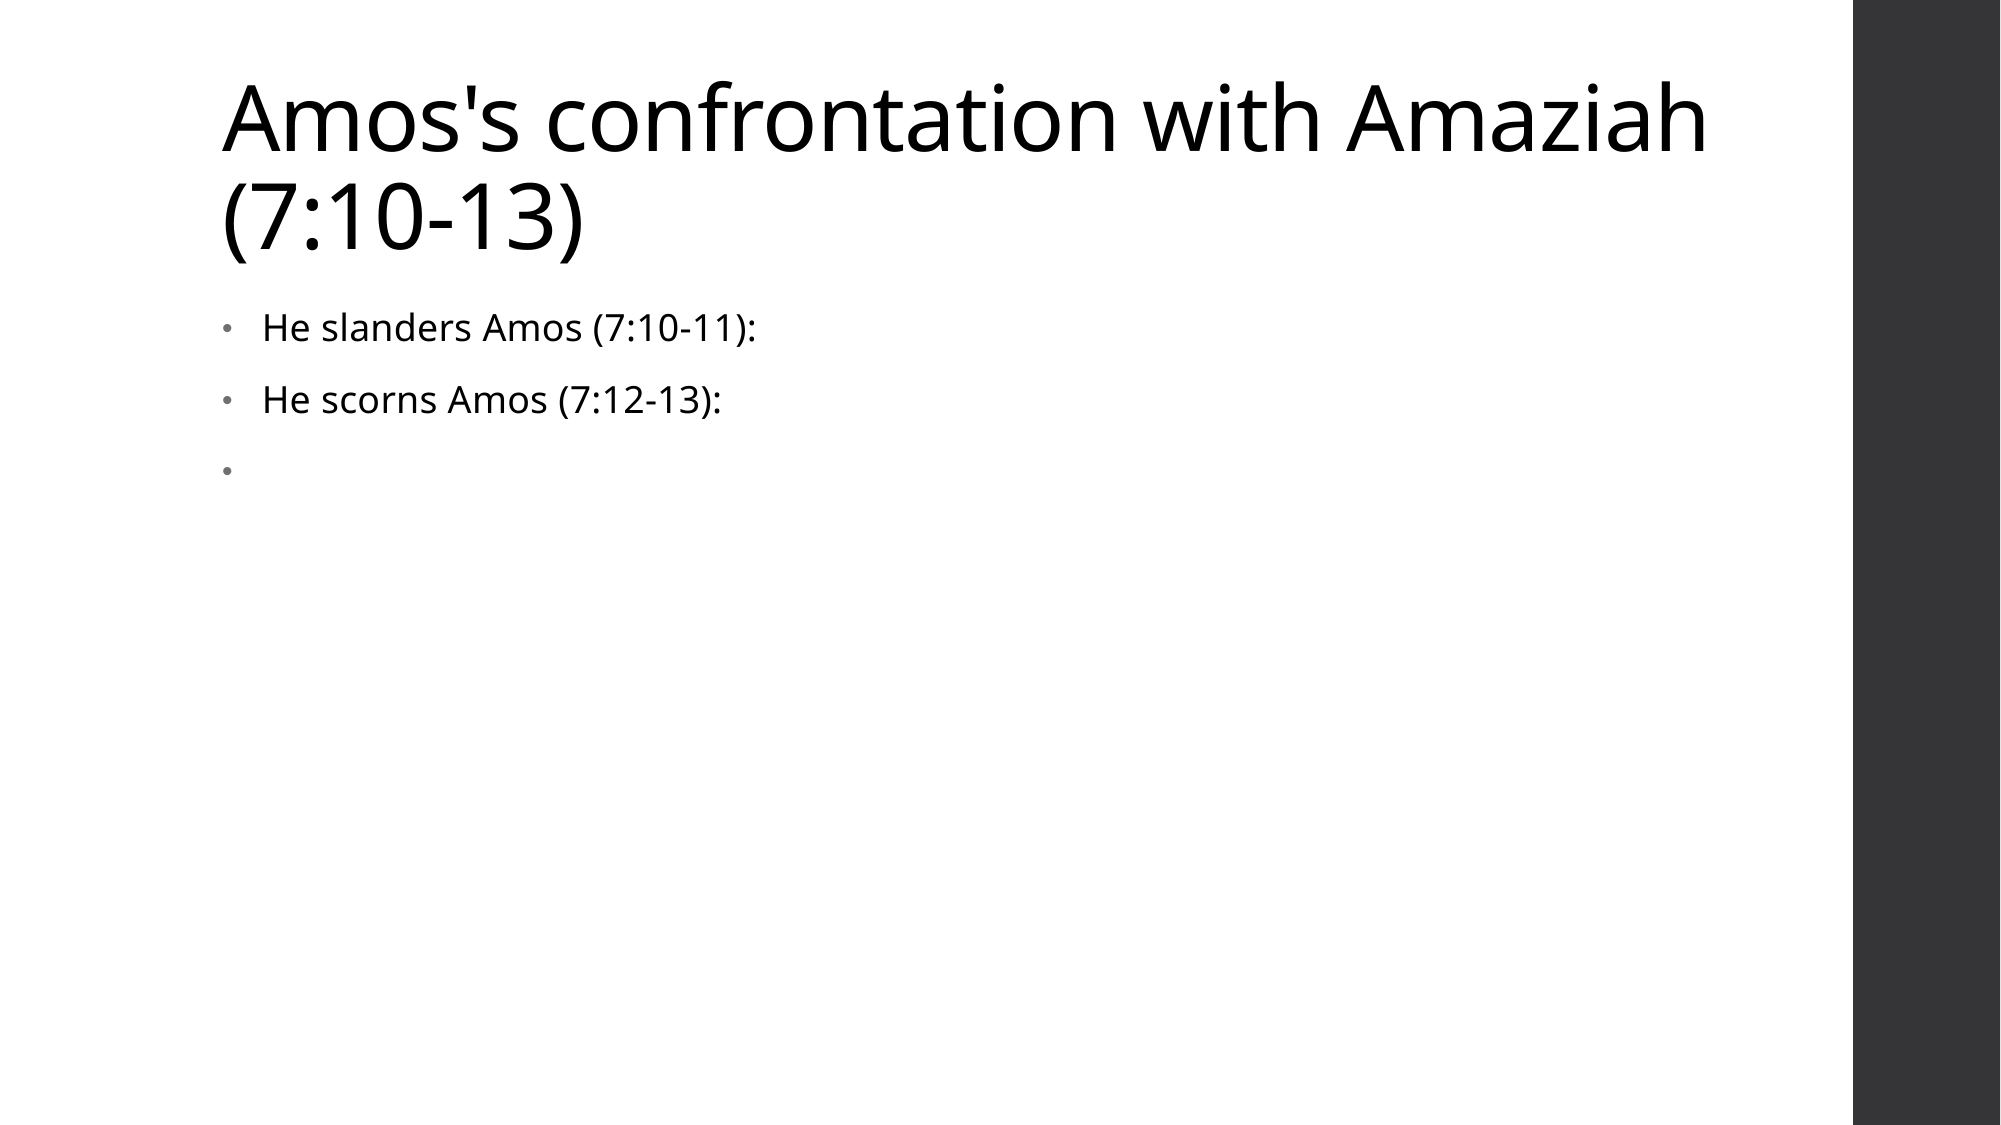

# Amos's confrontation with Amaziah (7:10-13)
 He slanders Amos (7:10-11):
 He scorns Amos (7:12-13):